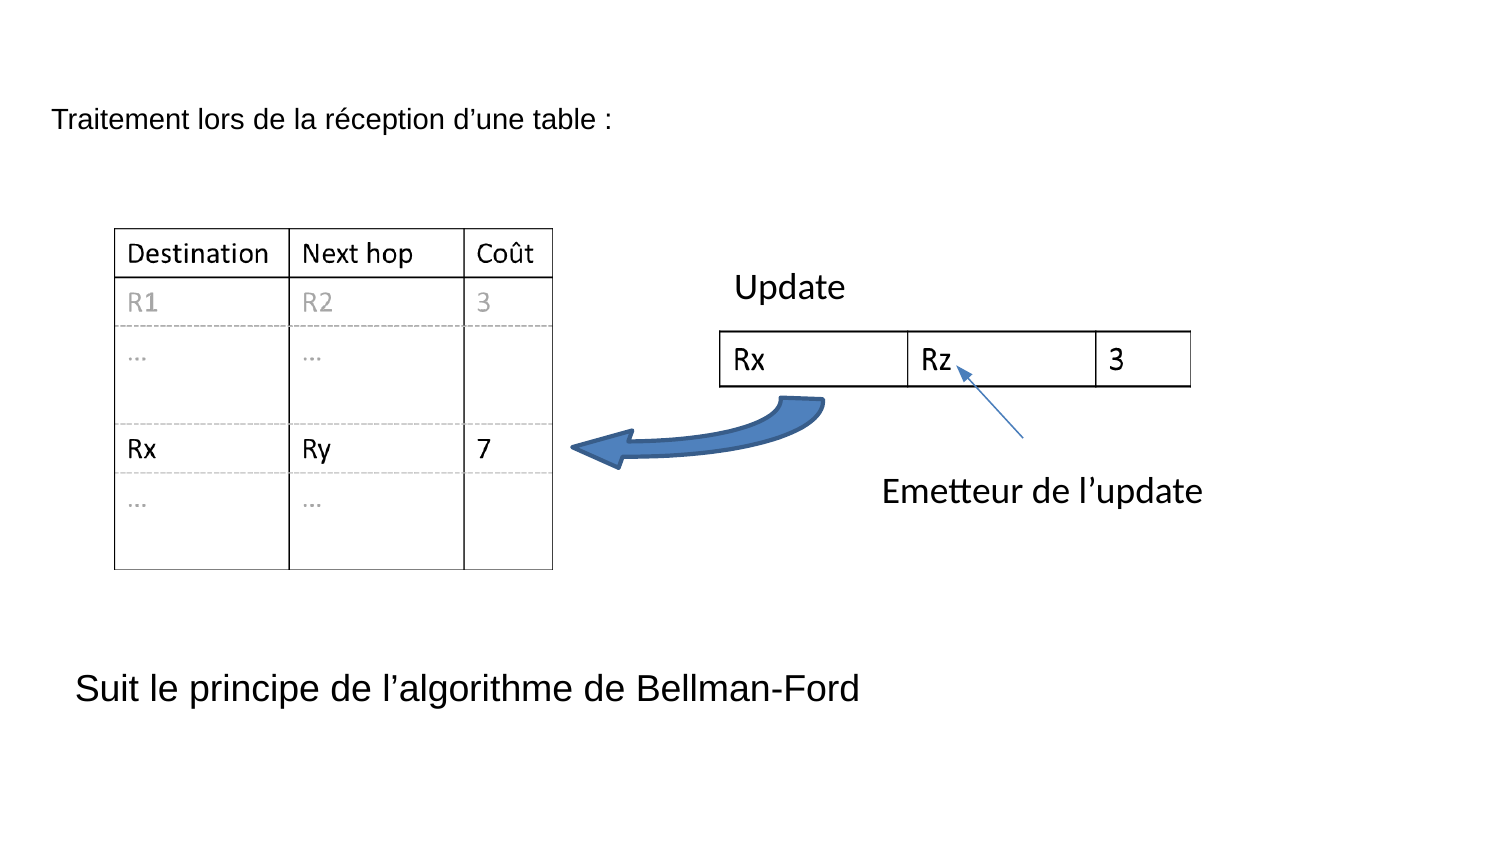

# Traitement lors de la réception d’une table :
Update
Emetteur de l’update
Suit le principe de l’algorithme de Bellman-Ford